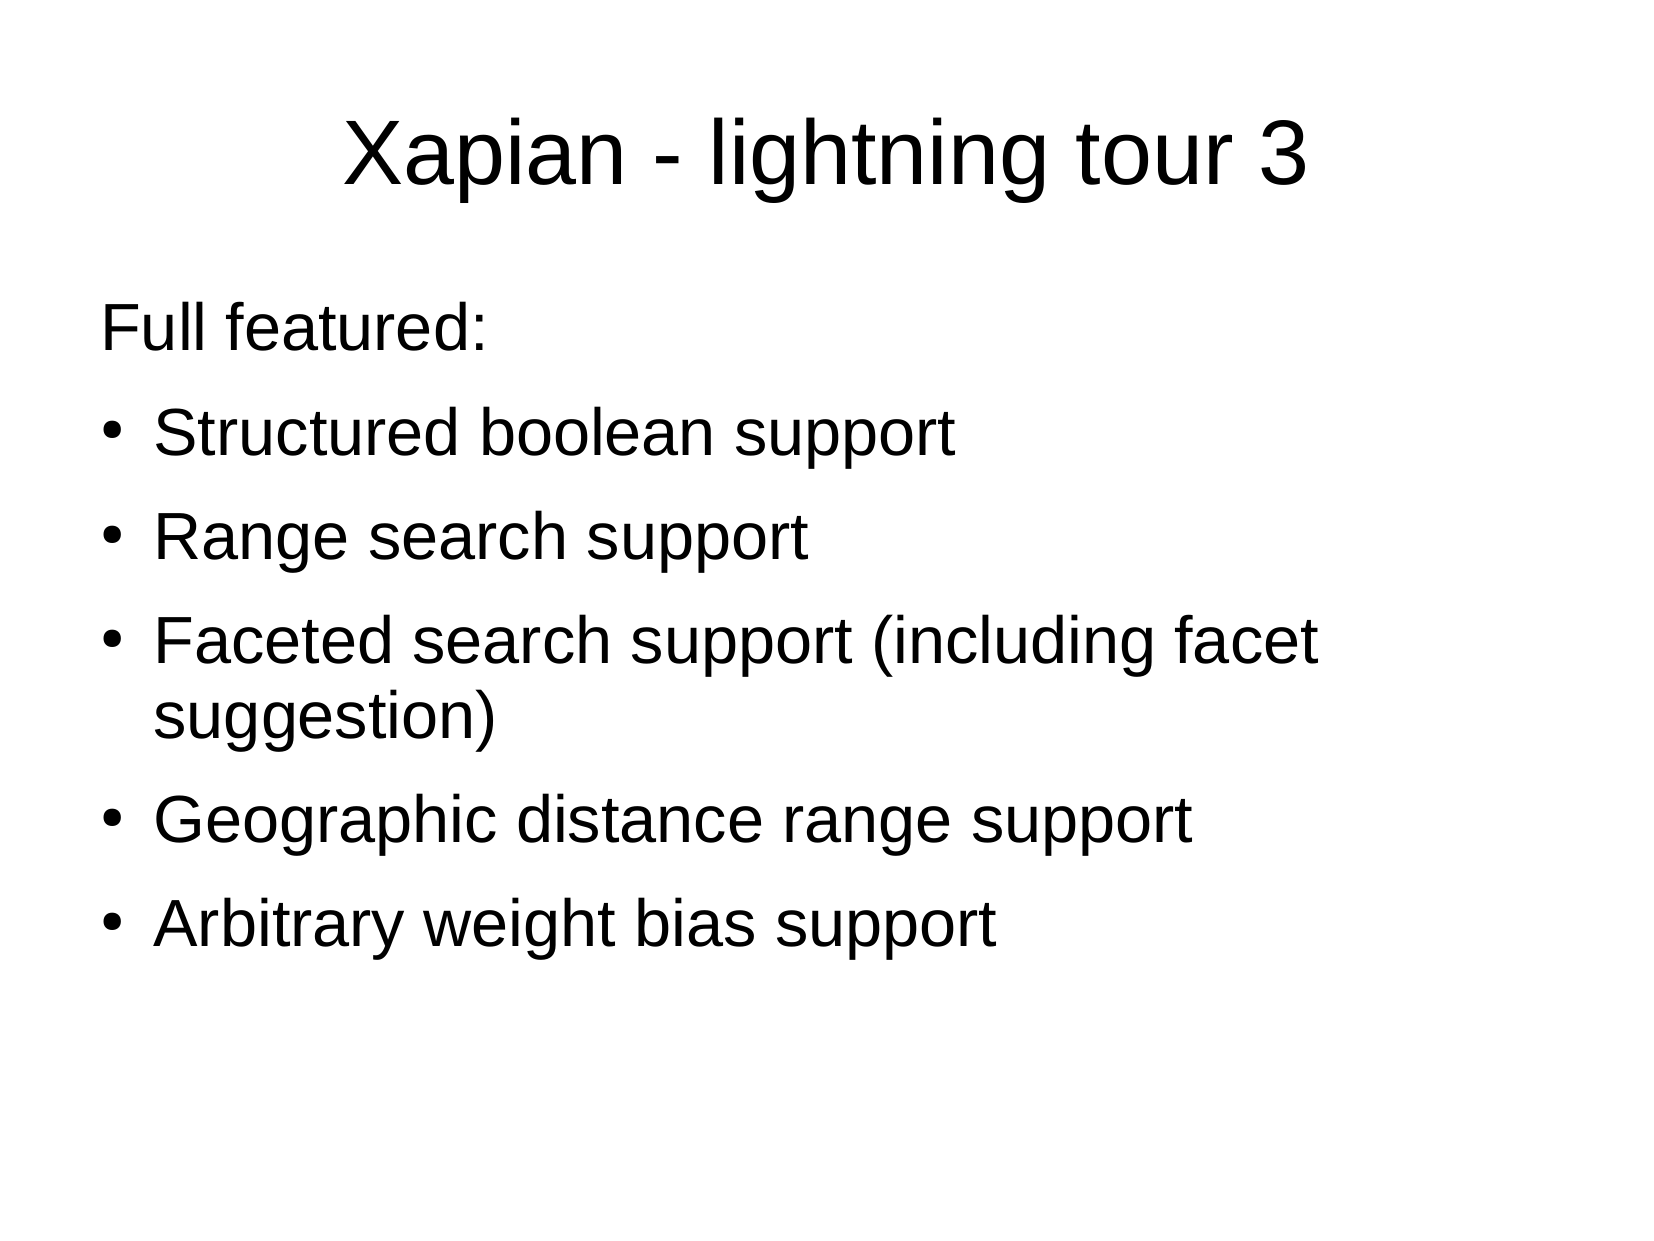

# Xapian - lightning tour 3
Full featured:
Structured boolean support
Range search support
Faceted search support (including facet suggestion)
Geographic distance range support
Arbitrary weight bias support